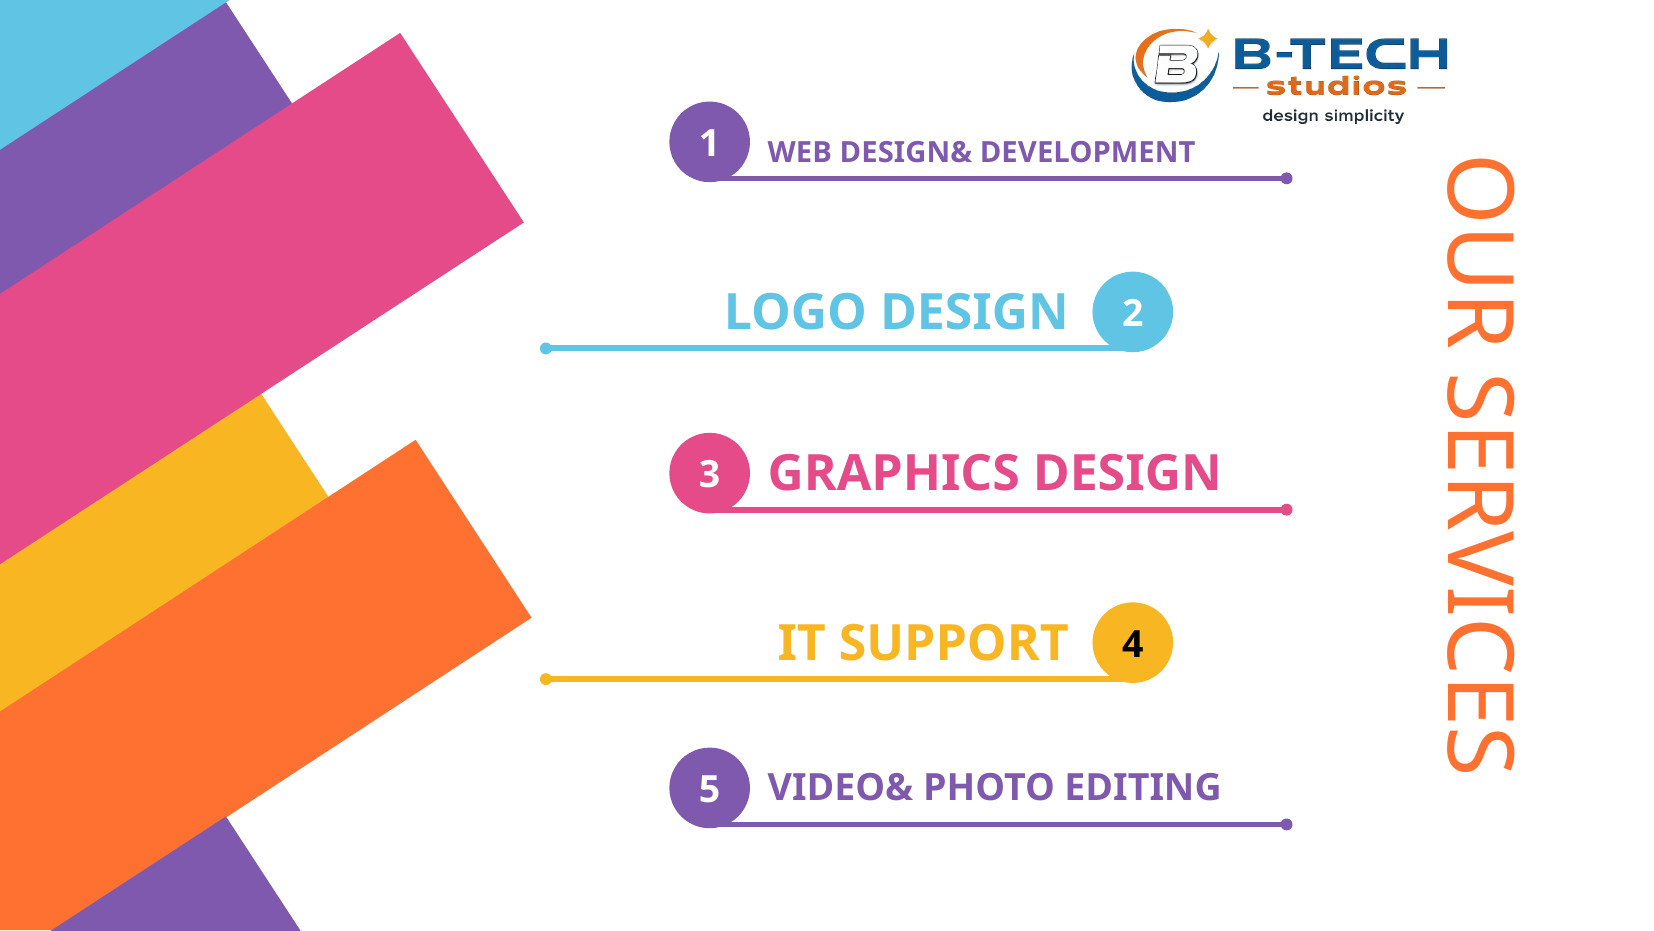

1
# WEB DESIGN& DEVELOPMENT
2
LOGO DESIGN
OUR SERVICES
3
GRAPHICS DESIGN
4
IT SUPPORT
5
VIDEO& PHOTO EDITING